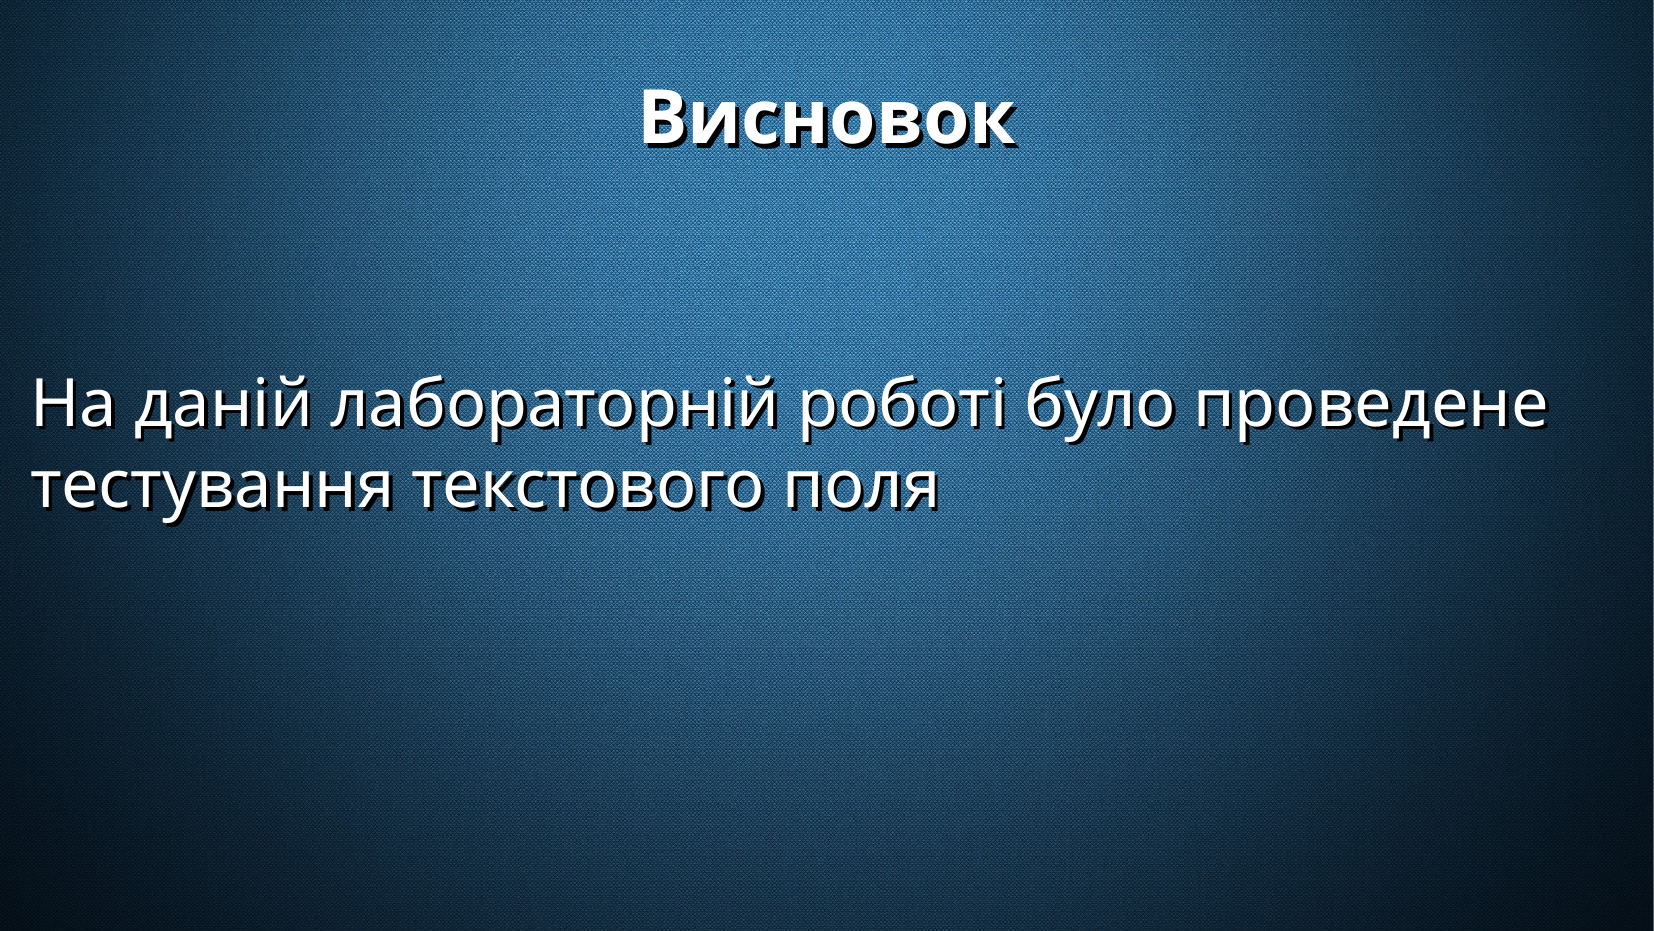

# Висновок
На даній лабораторній роботі було проведене тестування текстового поля